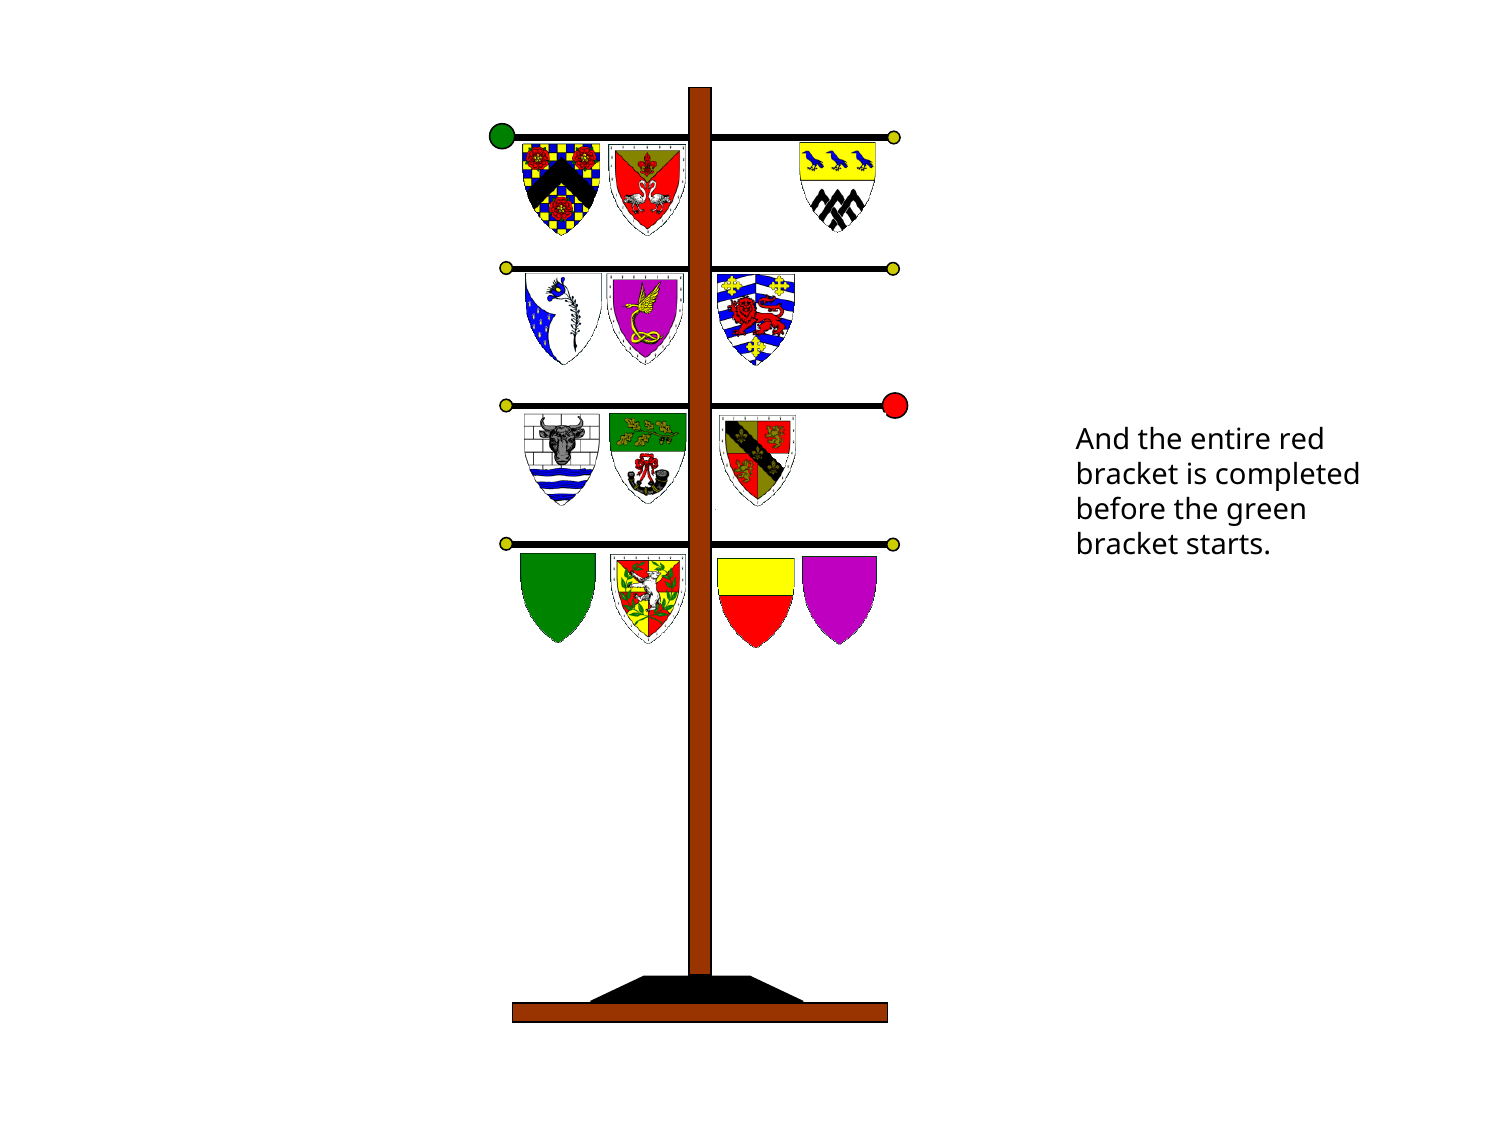

And the entire red
bracket is completed
before the green
bracket starts.